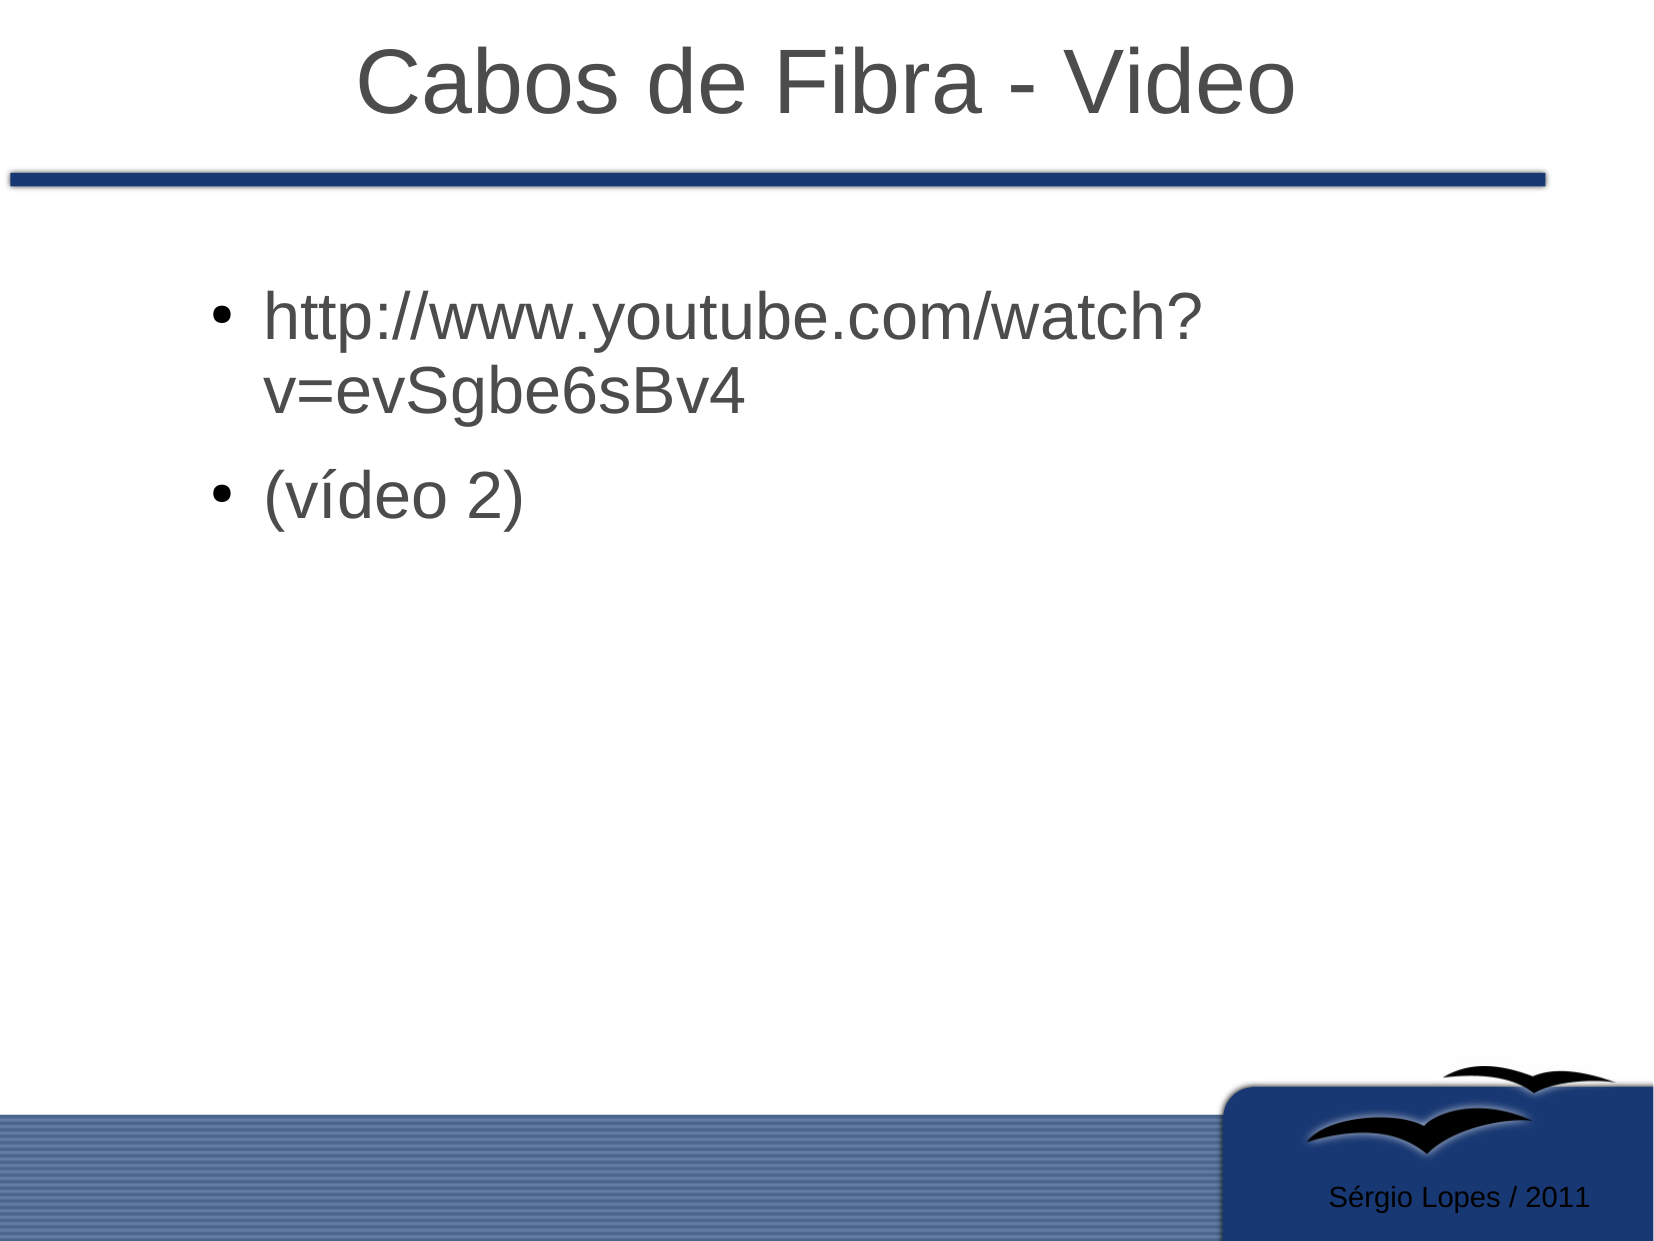

# Cabos de Fibra - Video
http://www.youtube.com/watch?v=evSgbe6sBv4
(vídeo 2)
Sérgio Lopes / 2011